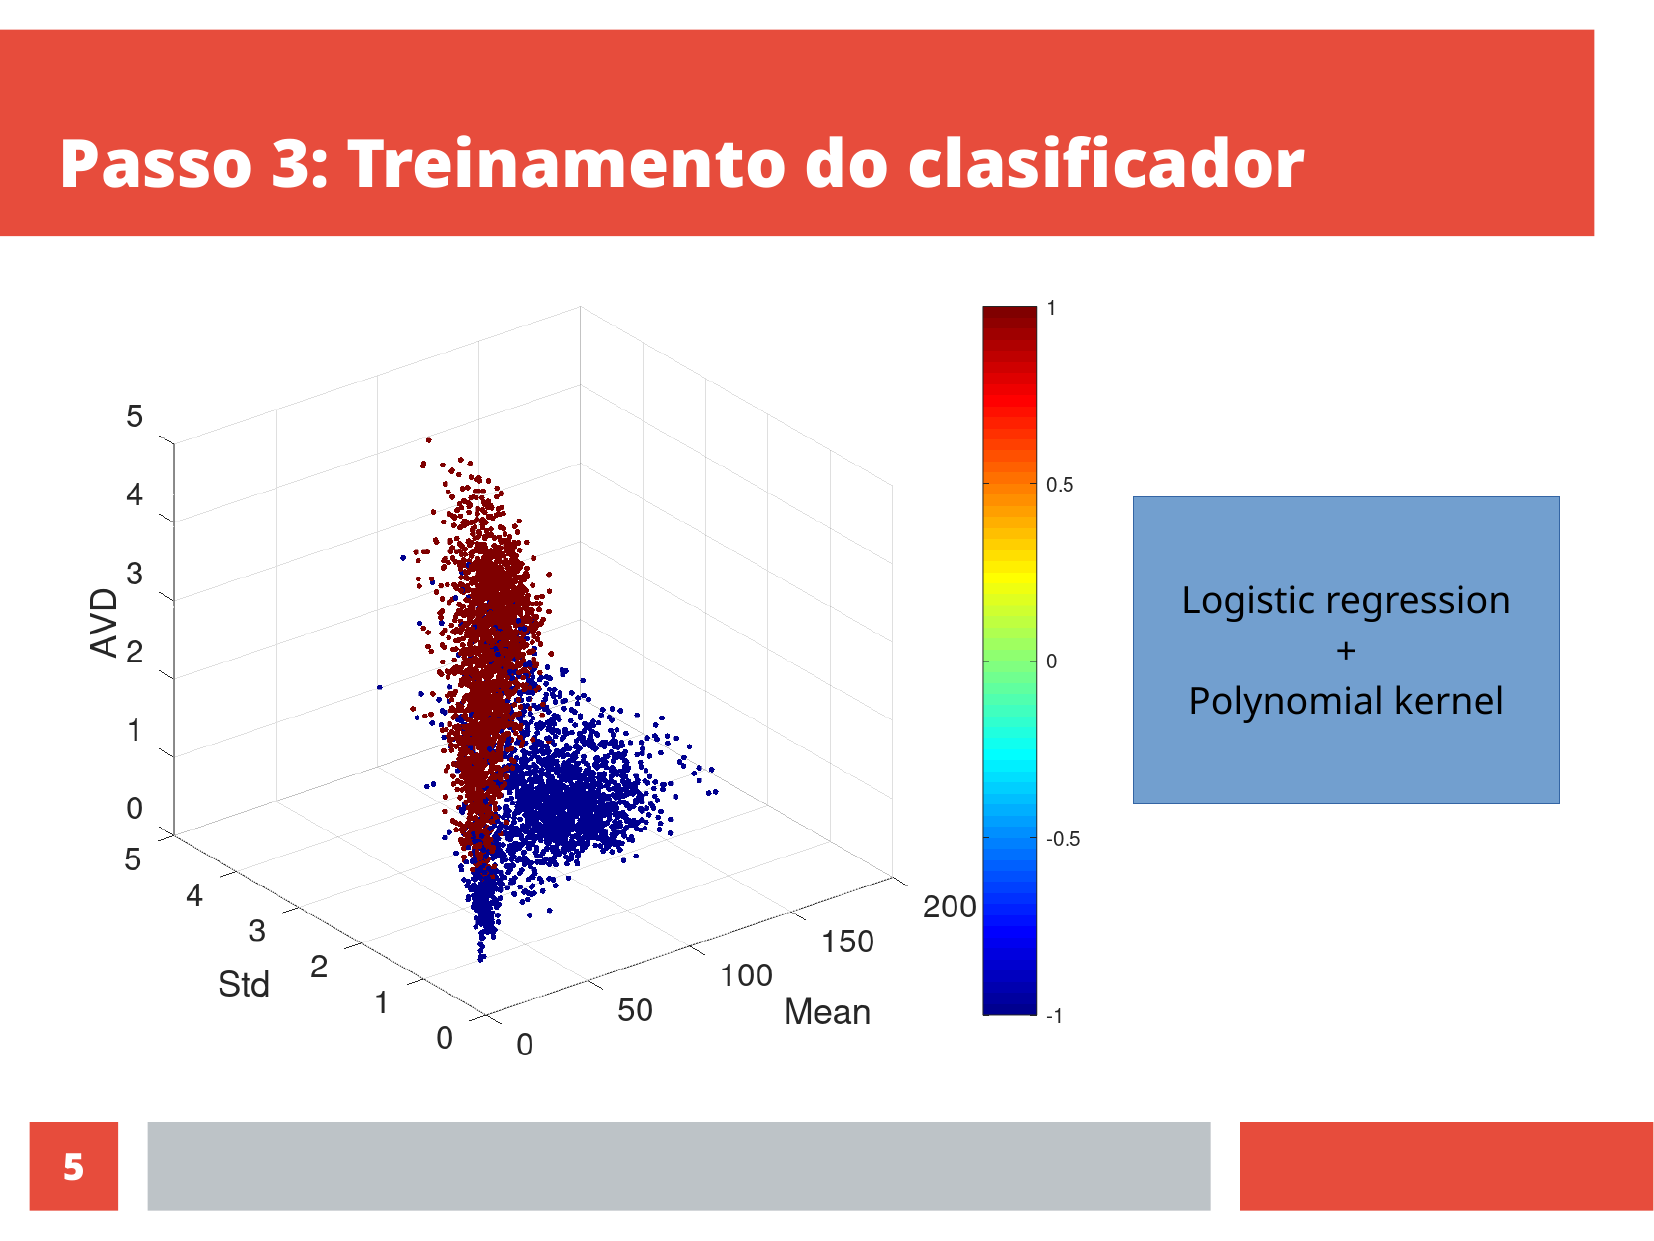

# Passo 3: Treinamento do clasificador
Logistic regression
+
Polynomial kernel
5